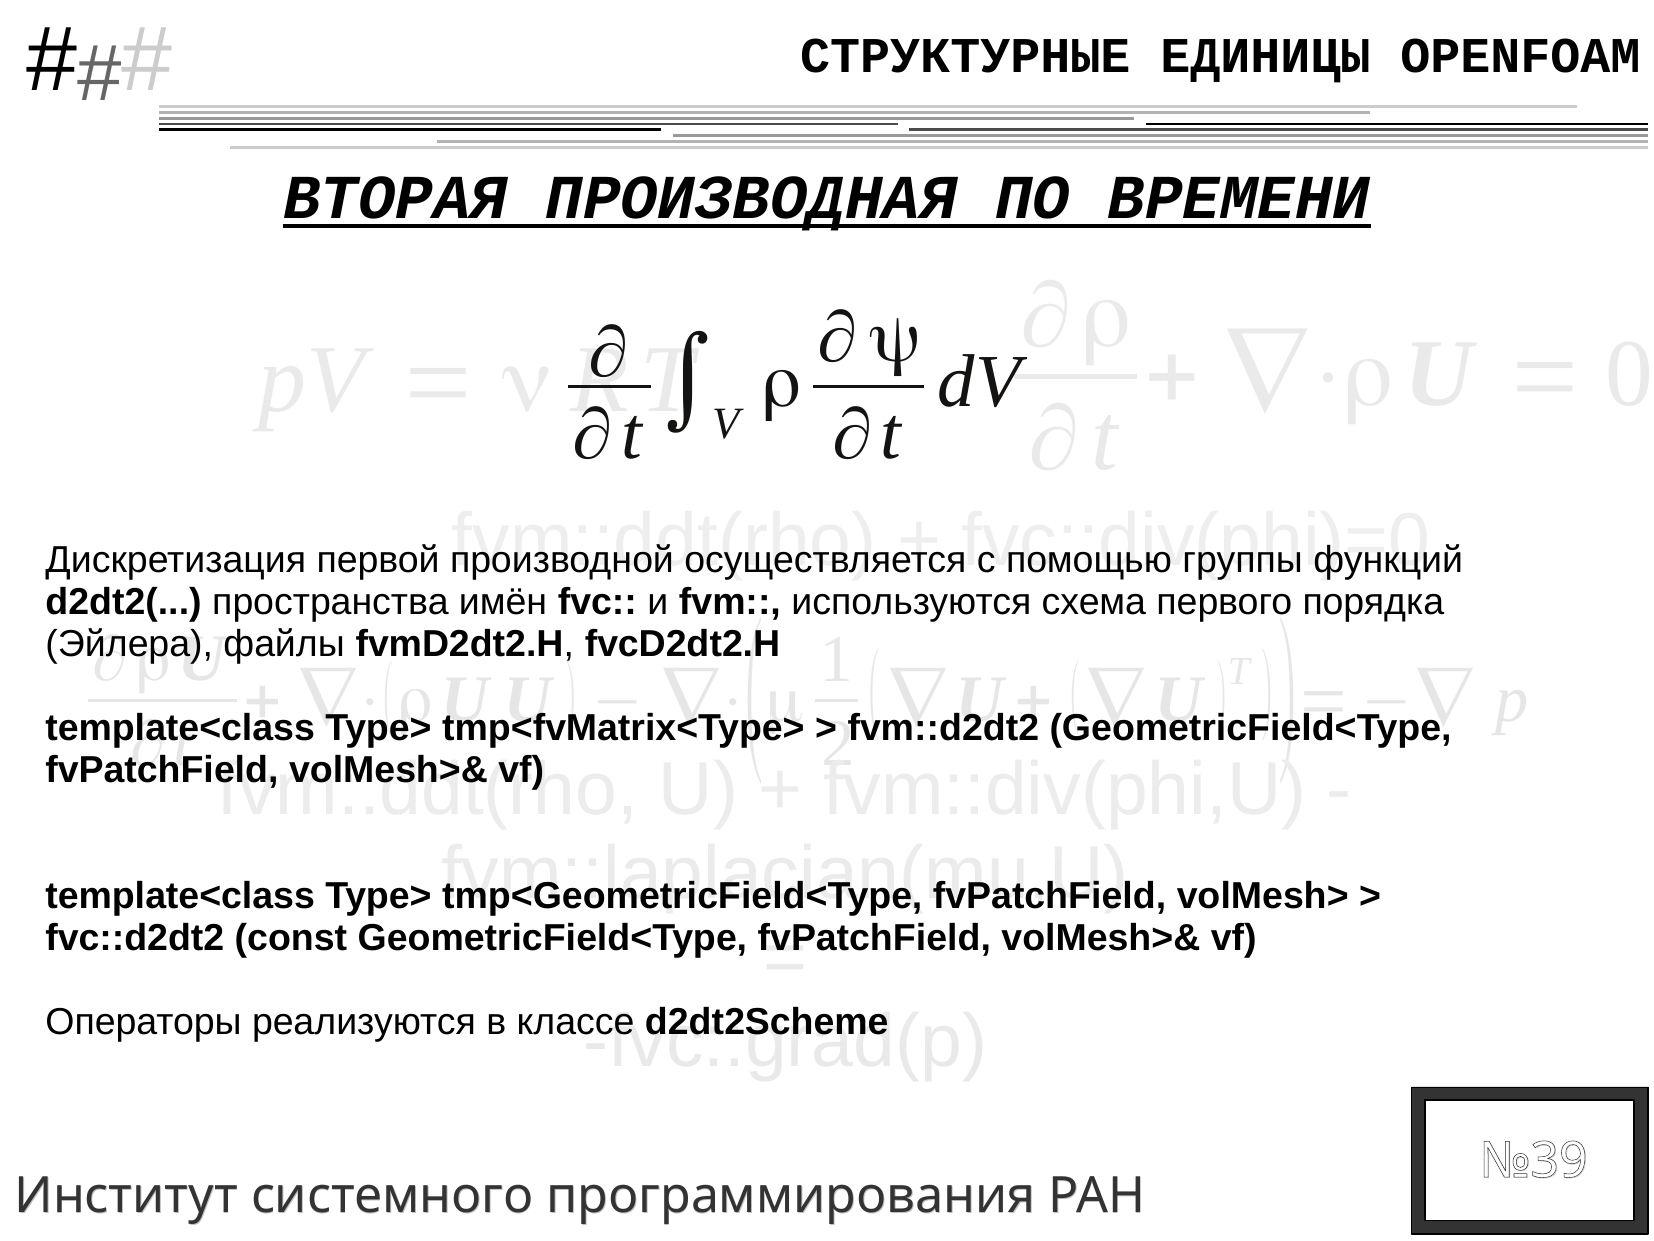

# ВТОРАЯ ПРОИЗВОДНАЯ ПО ВРЕМЕНИ
Дискретизация первой производной осуществляется с помощью группы функций d2dt2(...) пространства имён fvc:: и fvm::, используются схема первого порядка (Эйлера), файлы fvmD2dt2.H, fvcD2dt2.H
template<class Type> tmp<fvMatrix<Type> > fvm::d2dt2 (GeometricField<Type, fvPatchField, volMesh>& vf)
template<class Type> tmp<GeometricField<Type, fvPatchField, volMesh> >
fvc::d2dt2 (const GeometricField<Type, fvPatchField, volMesh>& vf)
Операторы реализуются в классе d2dt2Scheme